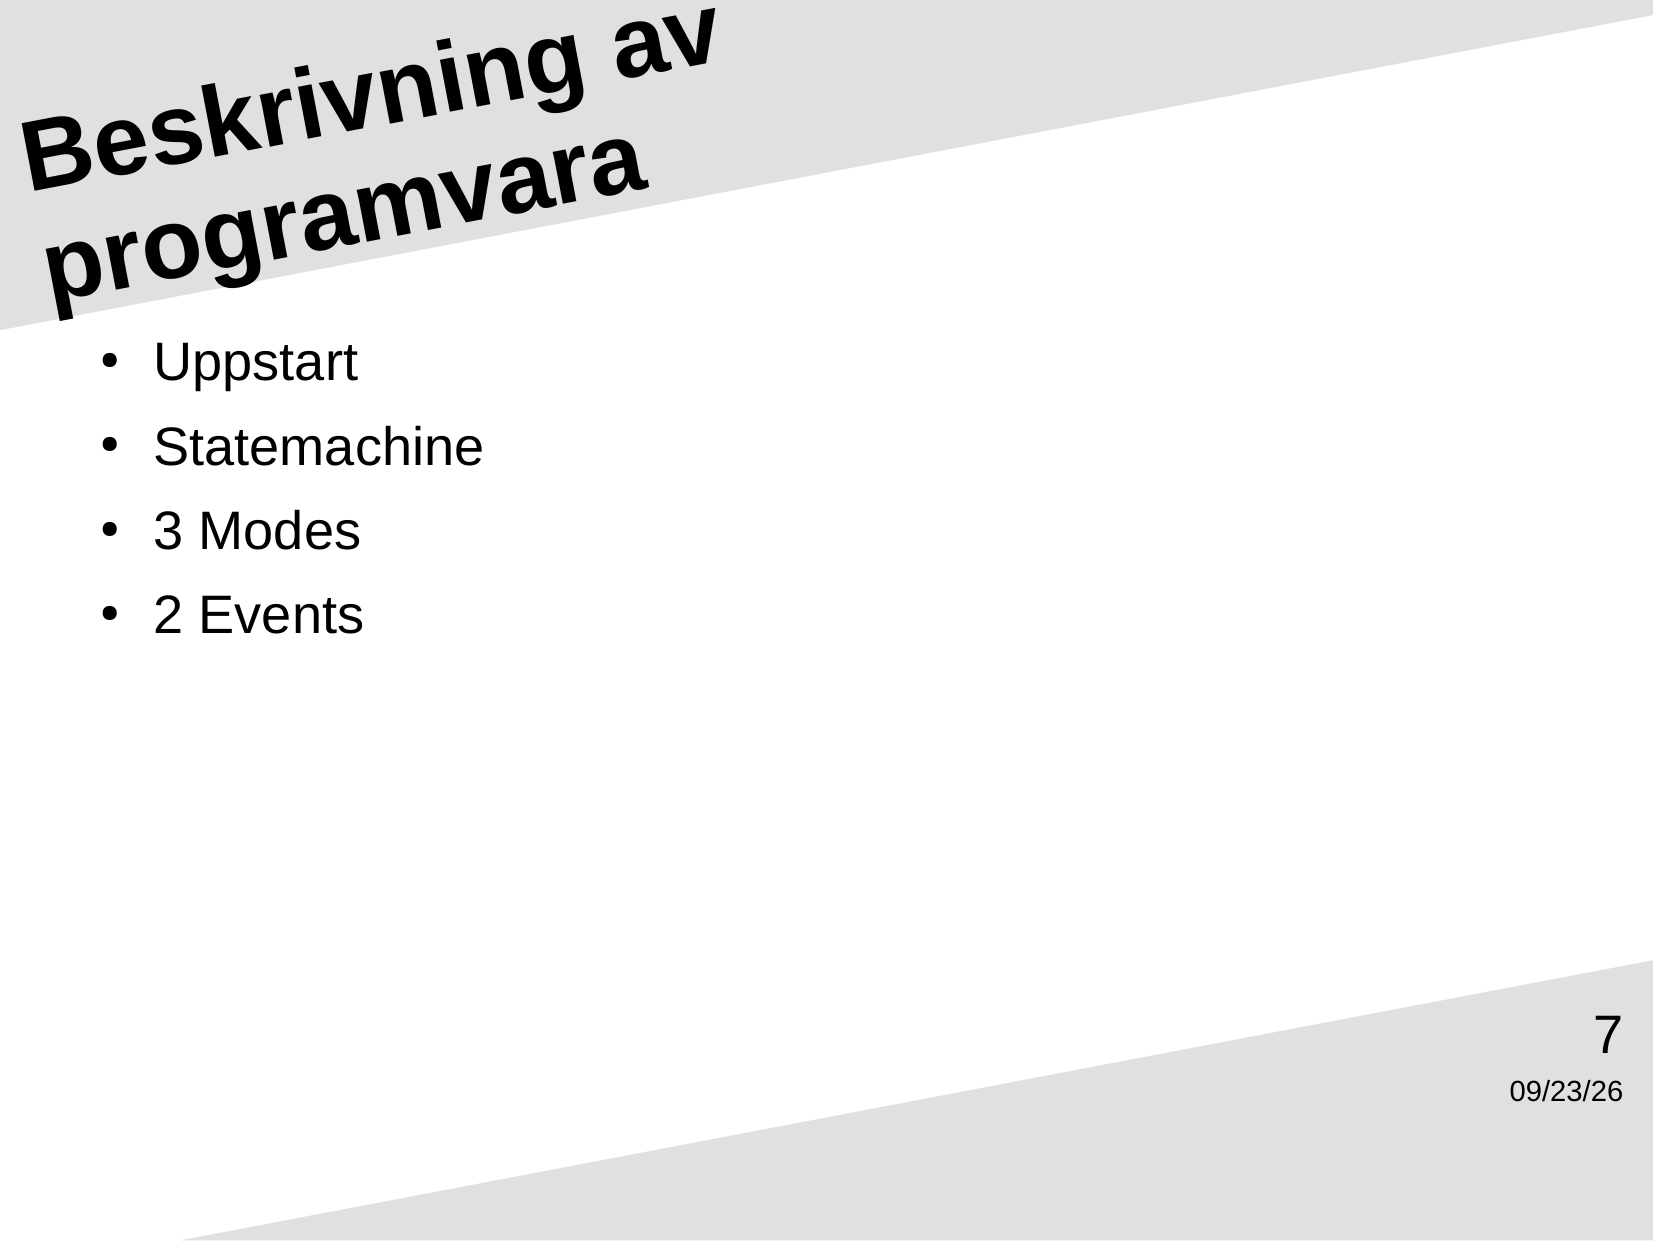

# Beskrivning av programvara
Uppstart
Statemachine
3 Modes
2 Events
7